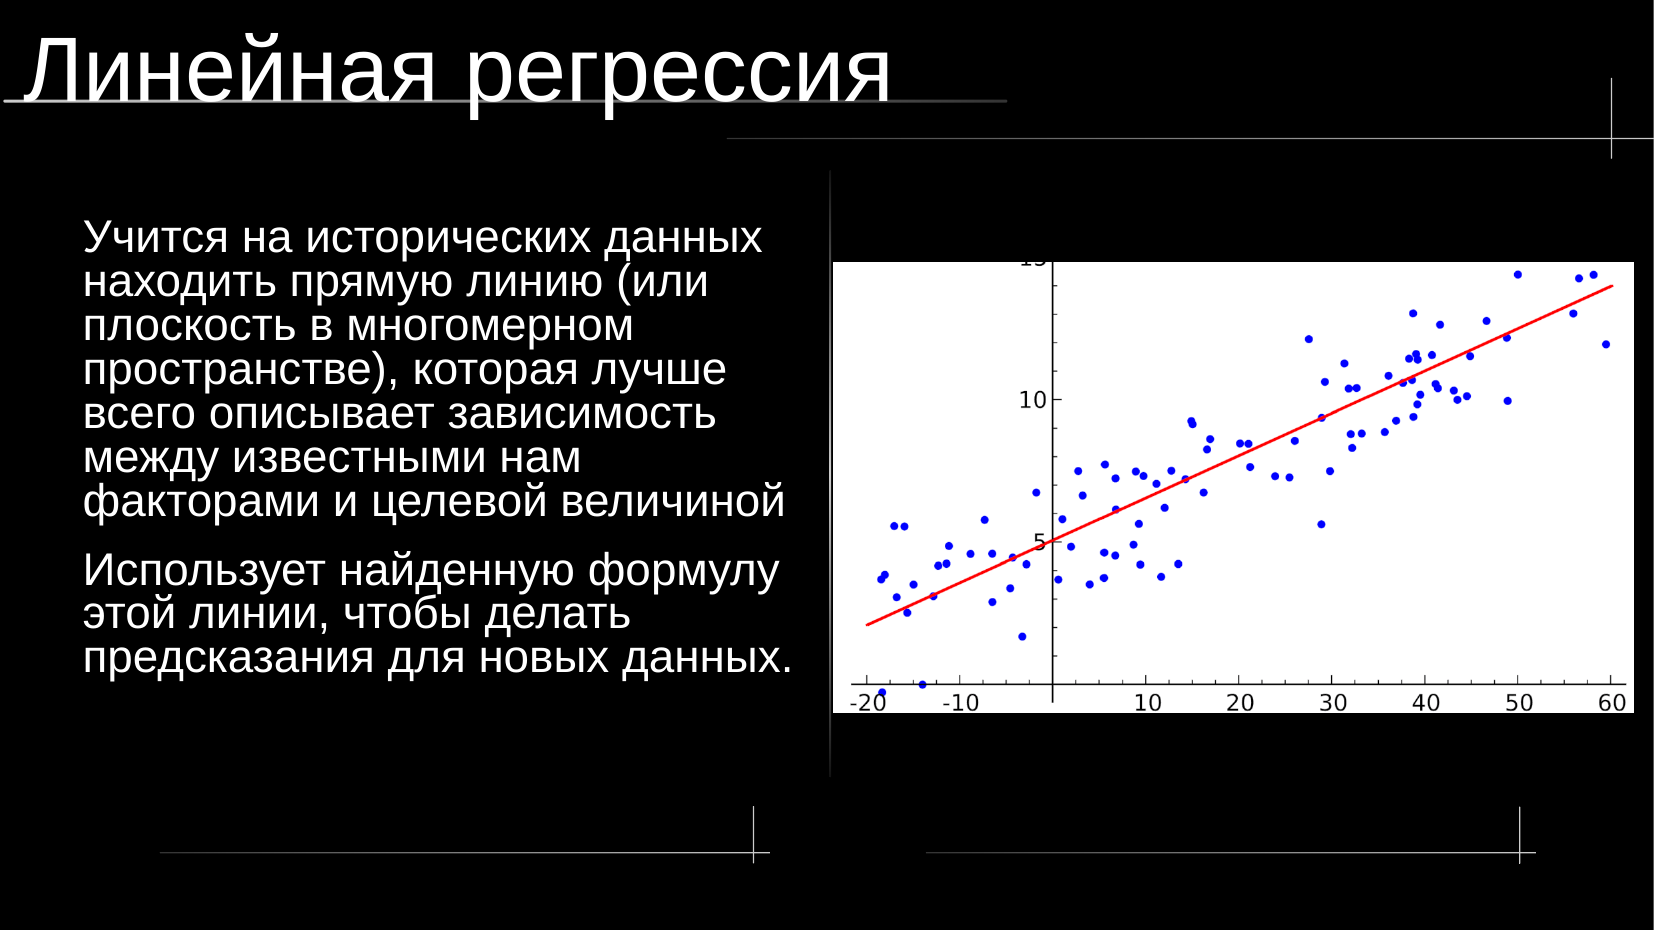

# Линейная регрессия
Учится на исторических данных находить прямую линию (или плоскость в многомерном пространстве), которая лучше всего описывает зависимость между известными нам факторами и целевой величиной
Использует найденную формулу этой линии, чтобы делать предсказания для новых данных.